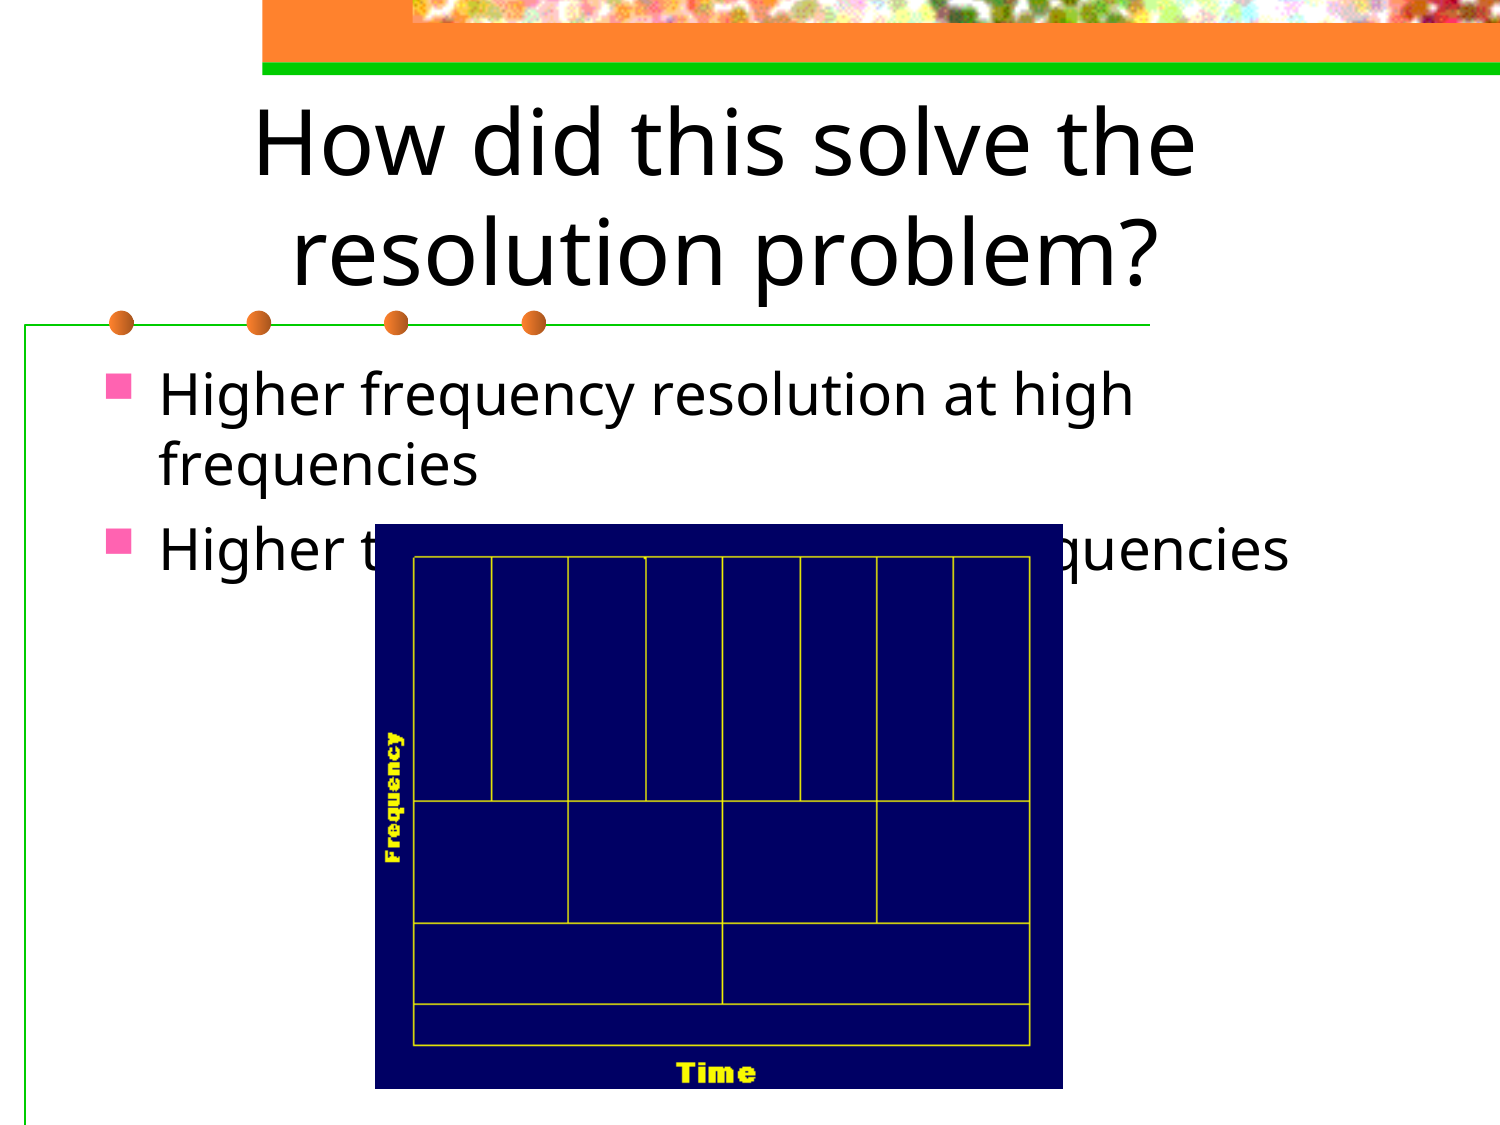

# How did this solve the resolution problem?
Higher frequency resolution at high frequencies
Higher time frequency at low frequencies